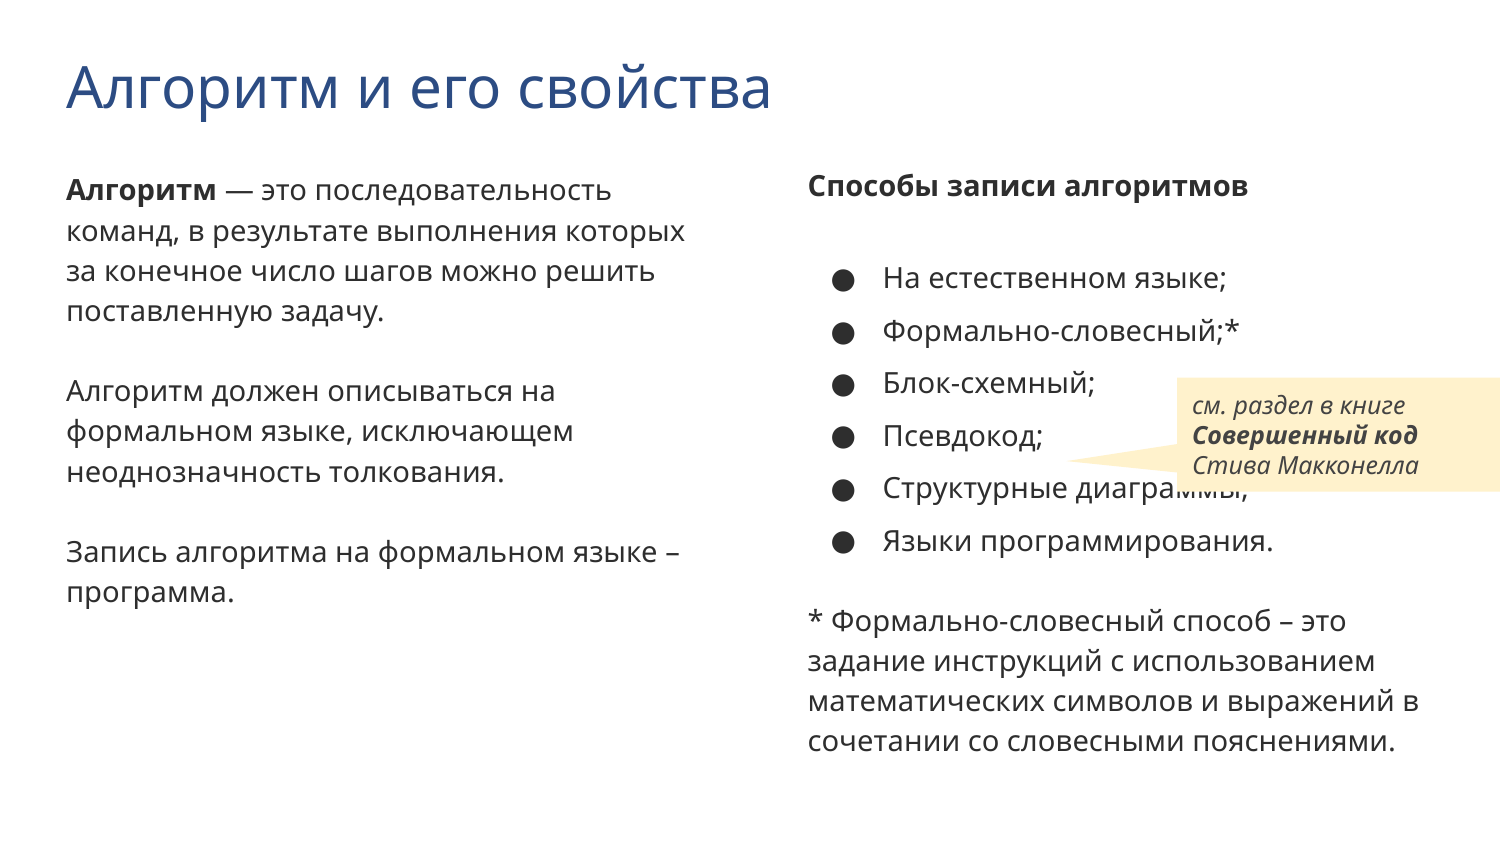

# Алгоритм и его свойства
Способы записи алгоритмов
На естественном языке;
Формально-словесный;*
Блок-схемный;
Псевдокод;
Структурные диаграммы;
Языки программирования.
* Формально-словесный способ – это задание инструкций с использованием математических символов и выражений в сочетании со словесными пояснениями.
Алгоритм — это последовательность команд, в результате выполнения которых за конечное число шагов можно решить поставленную задачу.
Алгоритм должен описываться на формальном языке, исключающем неоднозначность толкования.
Запись алгоритма на формальном языке – программа.
см. раздел в книге Совершенный код
Стива Макконелла